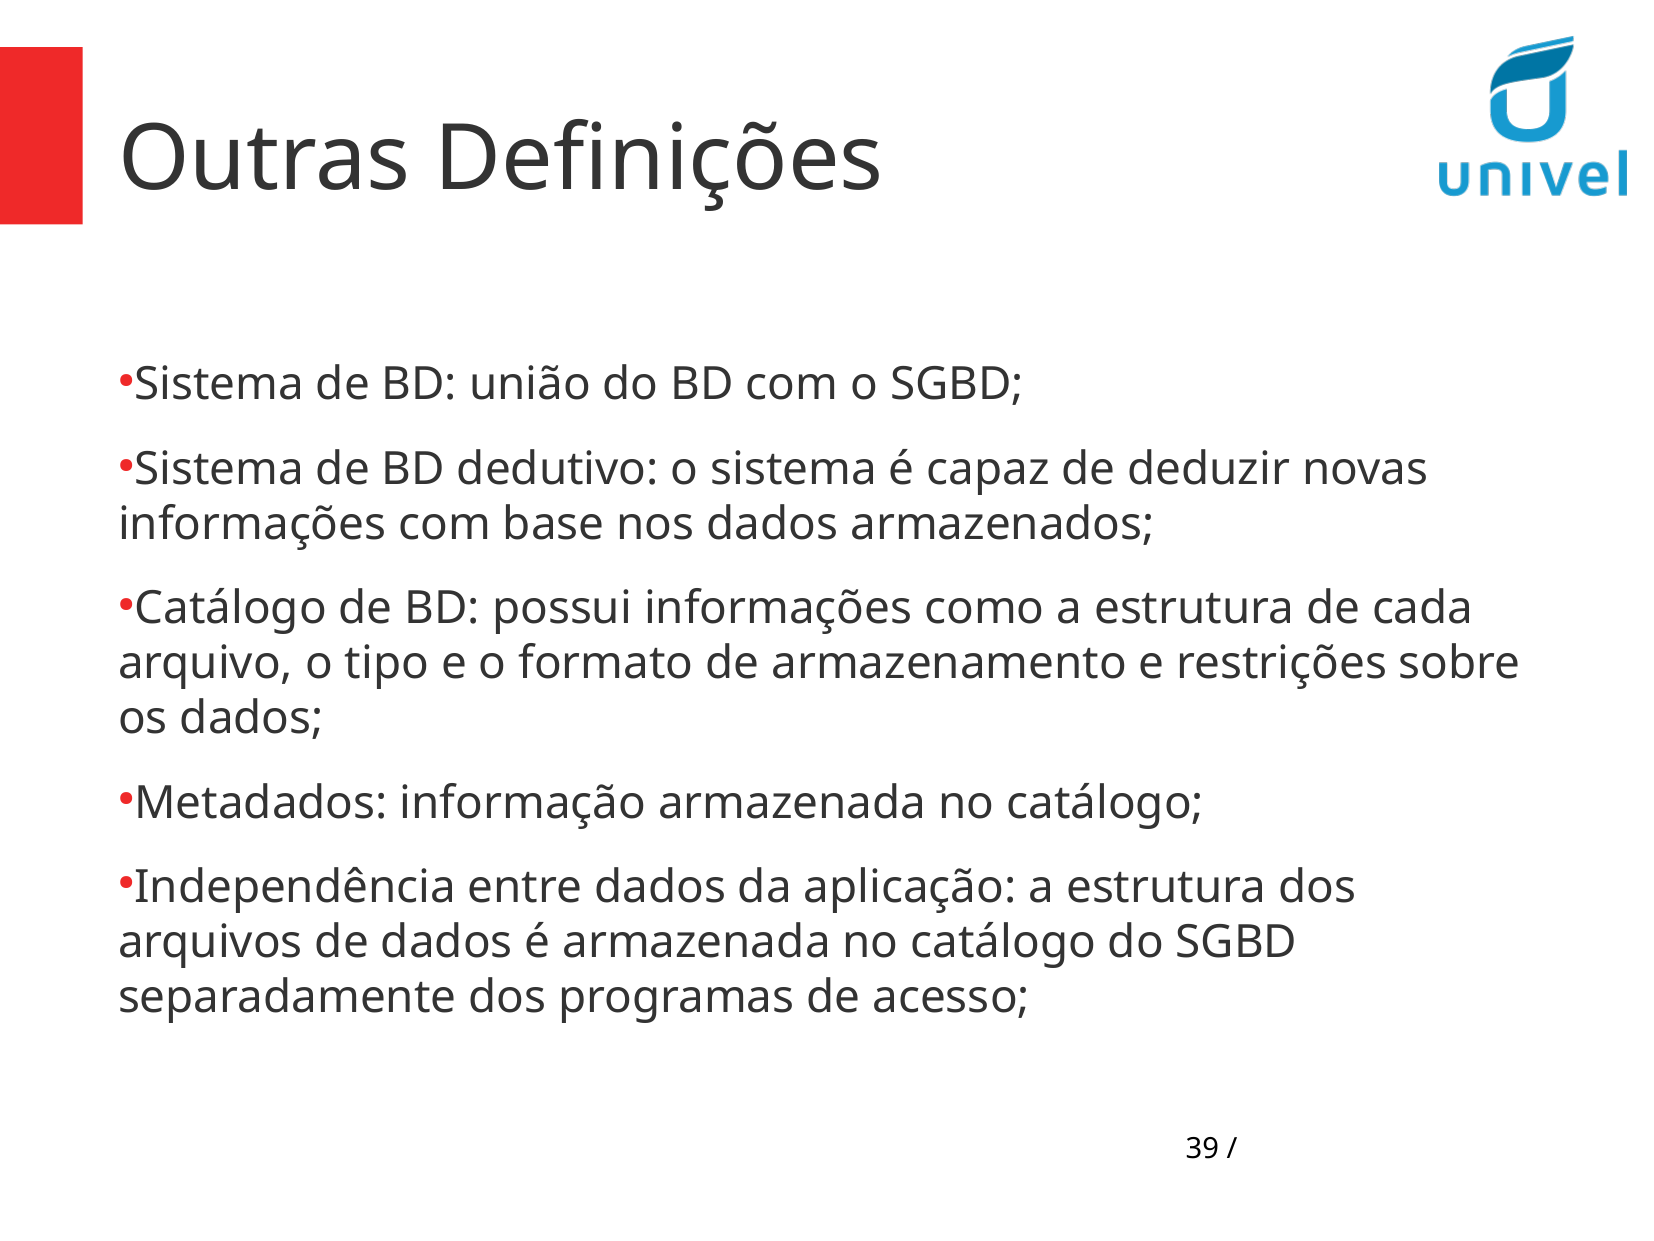

# Outras Definições
Sistema de BD: união do BD com o SGBD;
Sistema de BD dedutivo: o sistema é capaz de deduzir novas informações com base nos dados armazenados;
Catálogo de BD: possui informações como a estrutura de cada arquivo, o tipo e o formato de armazenamento e restrições sobre os dados;
Metadados: informação armazenada no catálogo;
Independência entre dados da aplicação: a estrutura dos arquivos de dados é armazenada no catálogo do SGBD separadamente dos programas de acesso;